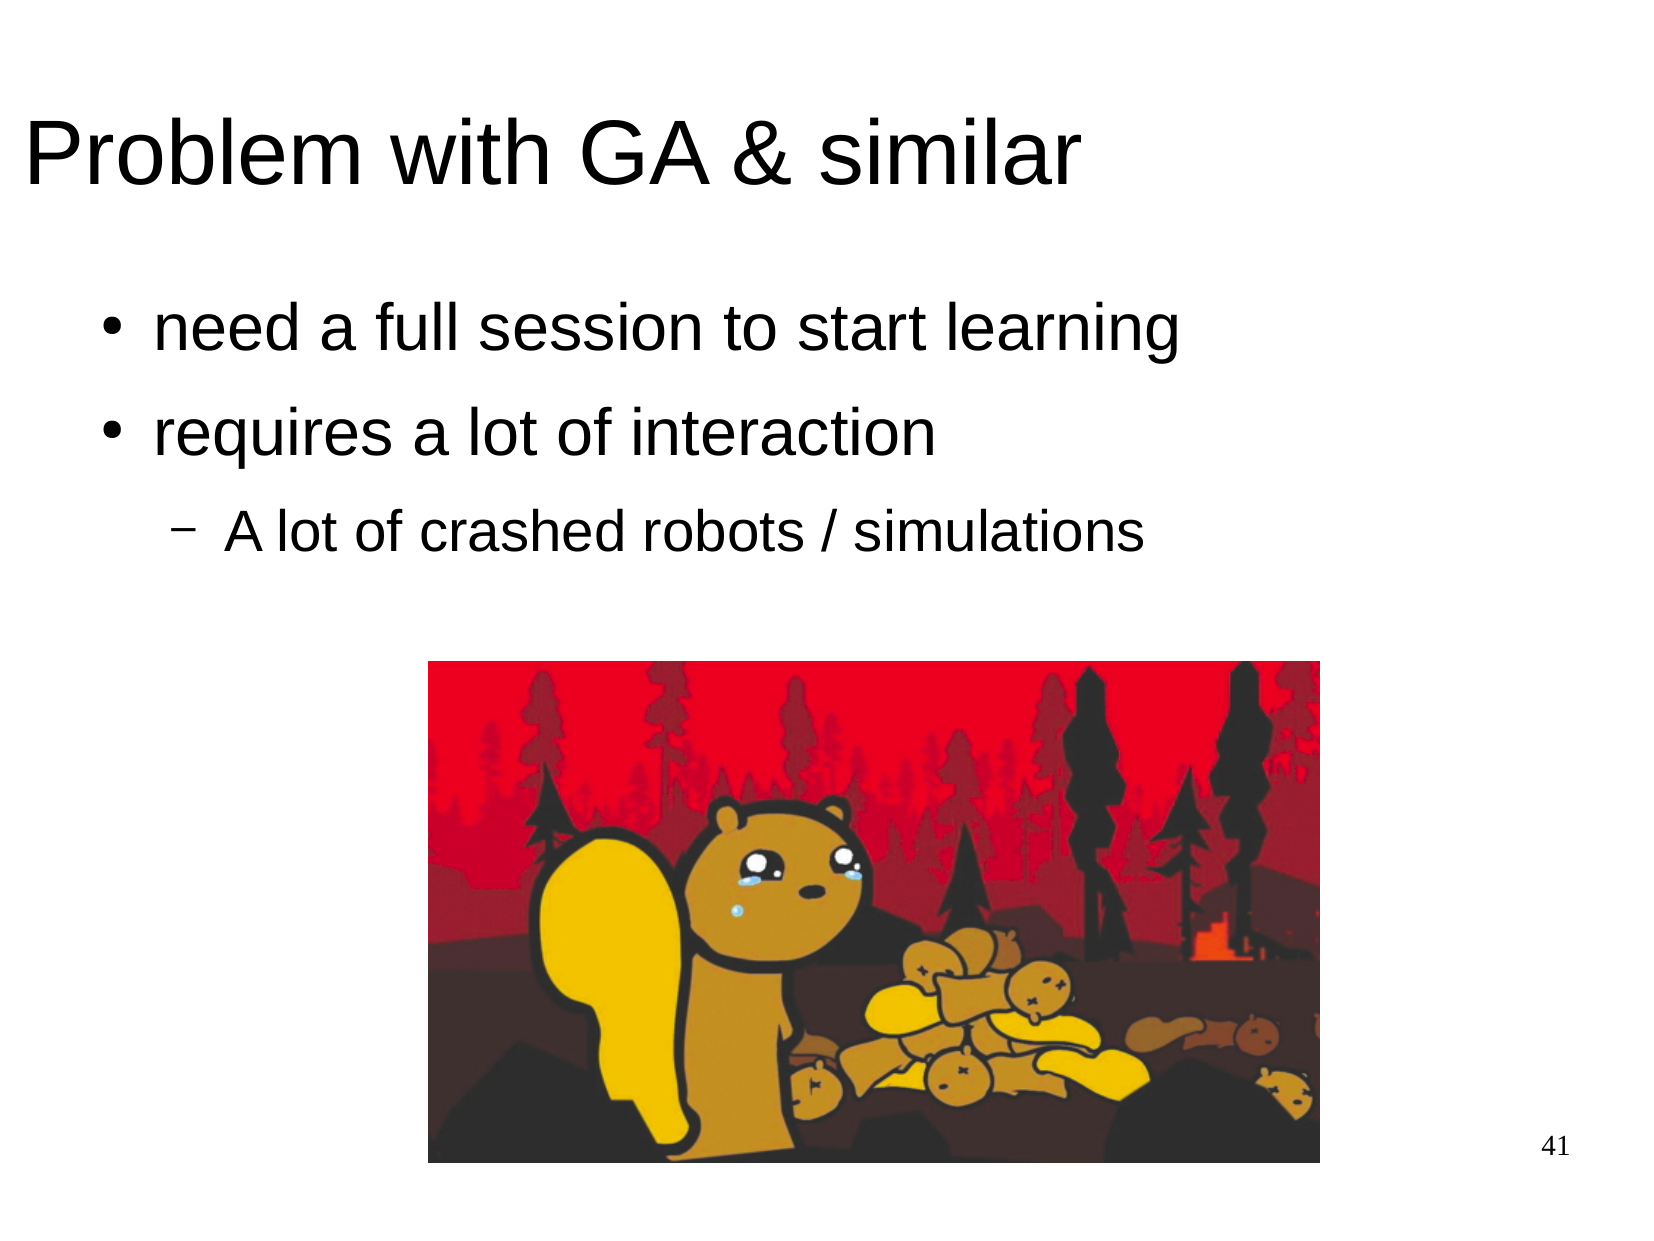

# Problem with GA & similar
need a full session to start learning
requires a lot of interaction
A lot of crashed robots / simulations
41